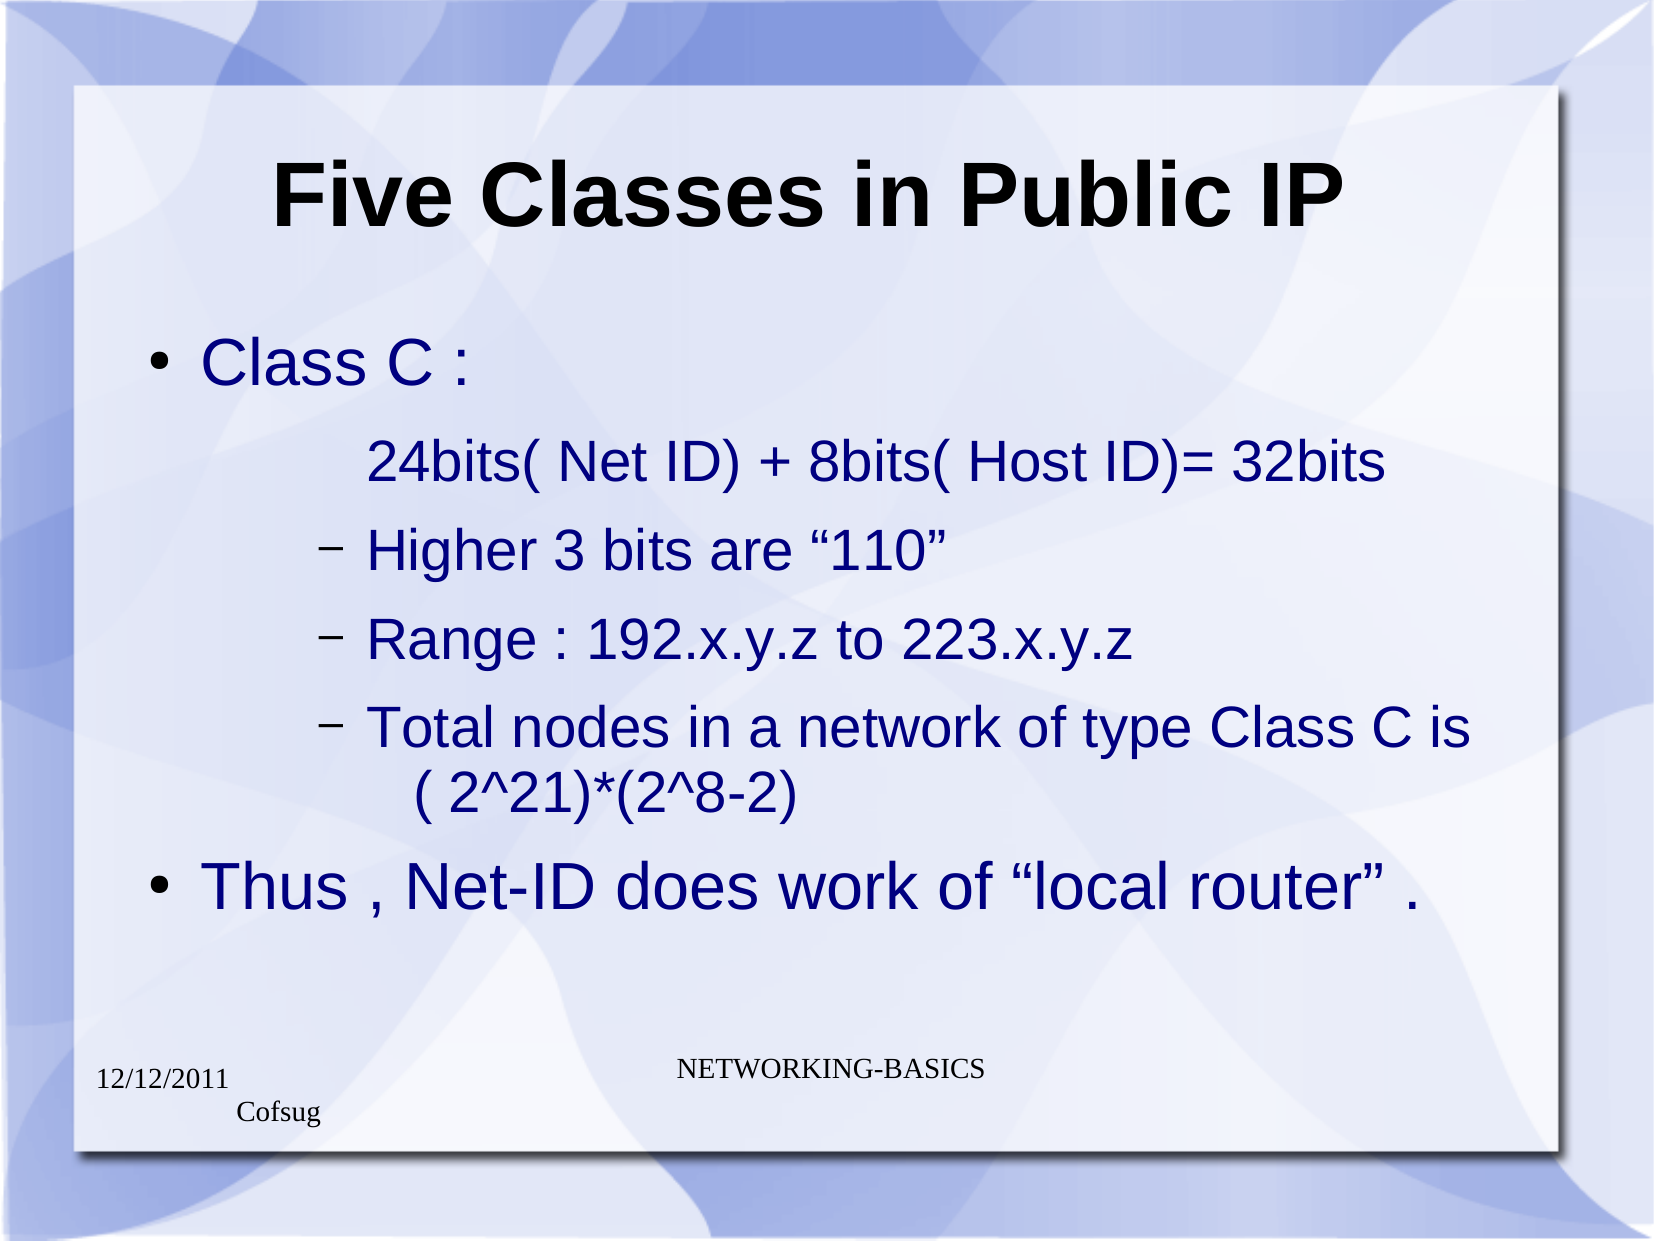

# Five Classes in Public IP
Class C :
24bits( Net ID) + 8bits( Host ID)= 32bits
Higher 3 bits are “110”
Range : 192.x.y.z to 223.x.y.z
Total nodes in a network of type Class C is ( 2^21)*(2^8-2)
Thus , Net-ID does work of “local router” .